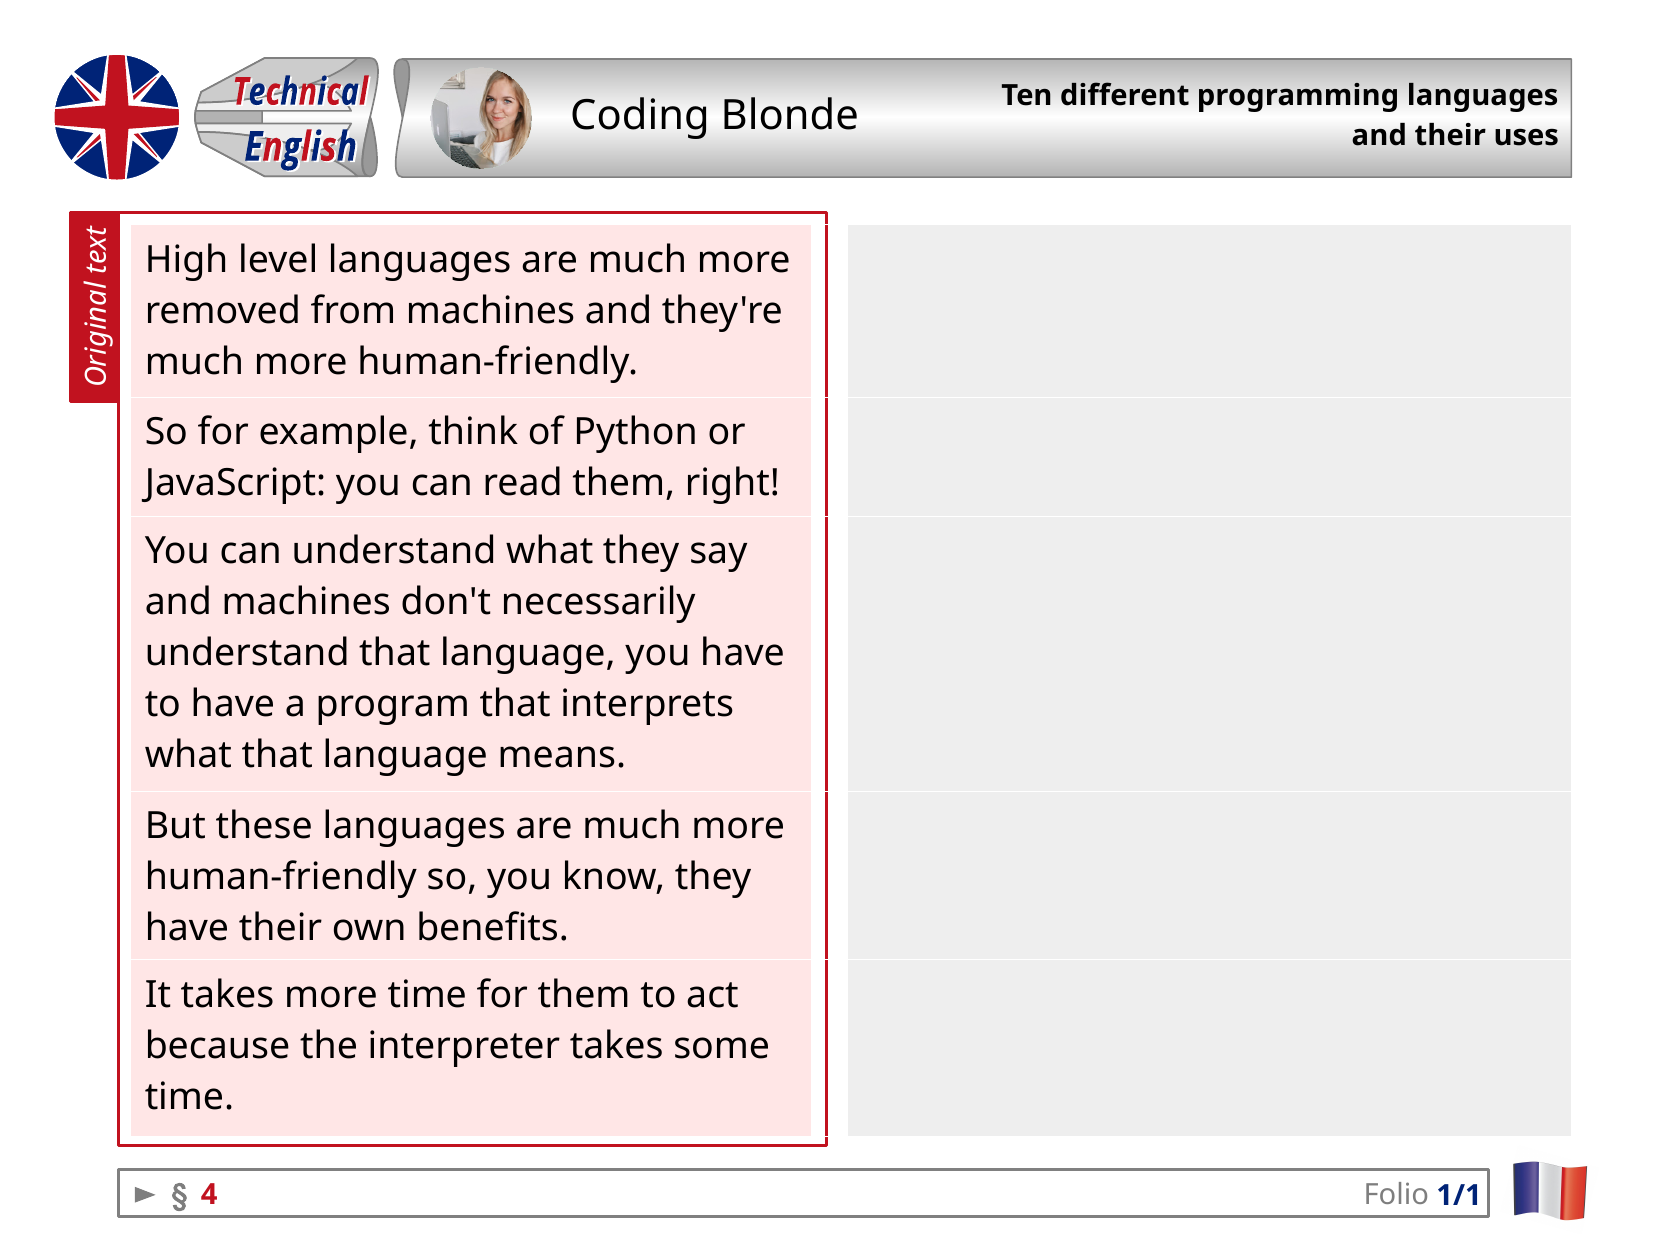

#
| High level languages are much more removed from machines and they're much more human-friendly. | | |
| --- | --- | --- |
| So for example, think of Python or JavaScript: you can read them, right! | | |
| You can understand what they say and machines don't necessarily understand that language, you have to have a program that interprets what that language means. | | |
| But these languages are much more human-friendly so, you know, they have their own benefits. | | |
| It takes more time for them to act because the interpreter takes some time. | | |
4
1/1